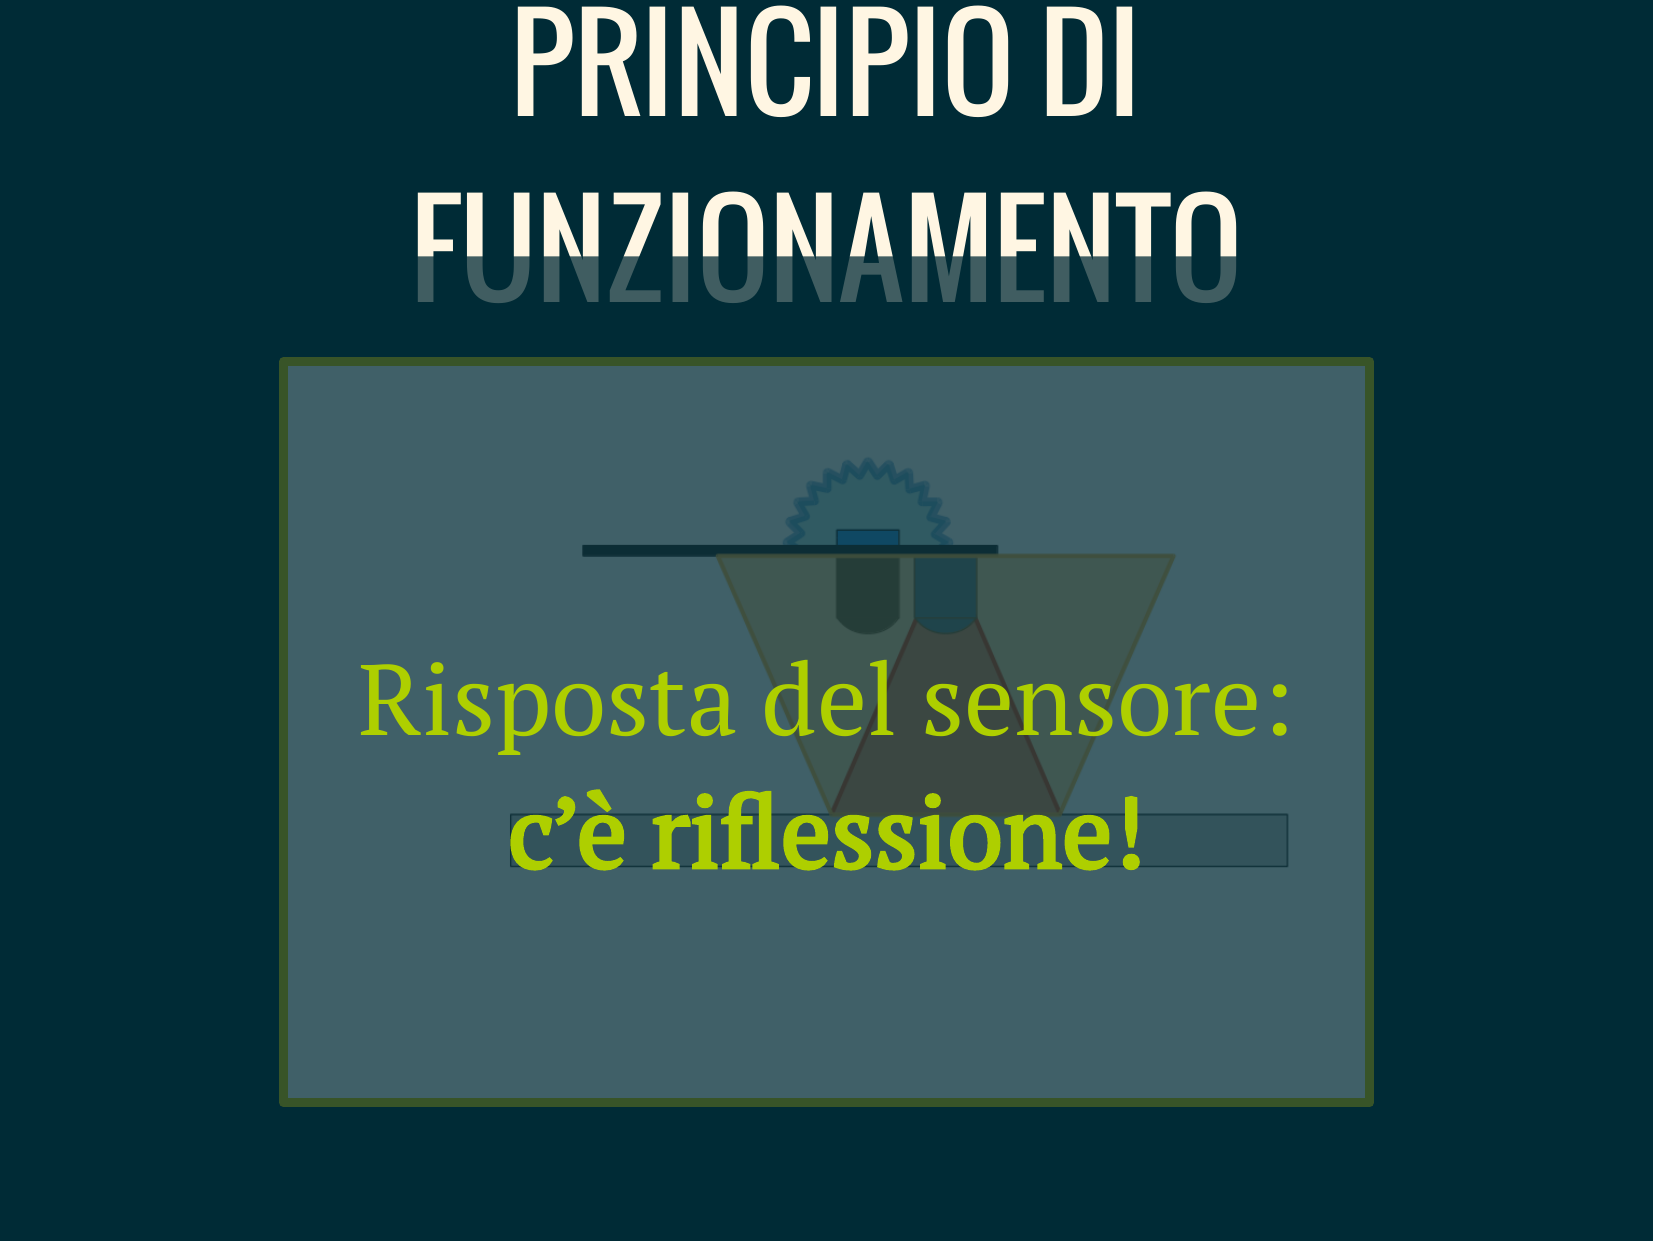

# Principio di funzionamento
Risposta del sensore:
c’è riflessione!